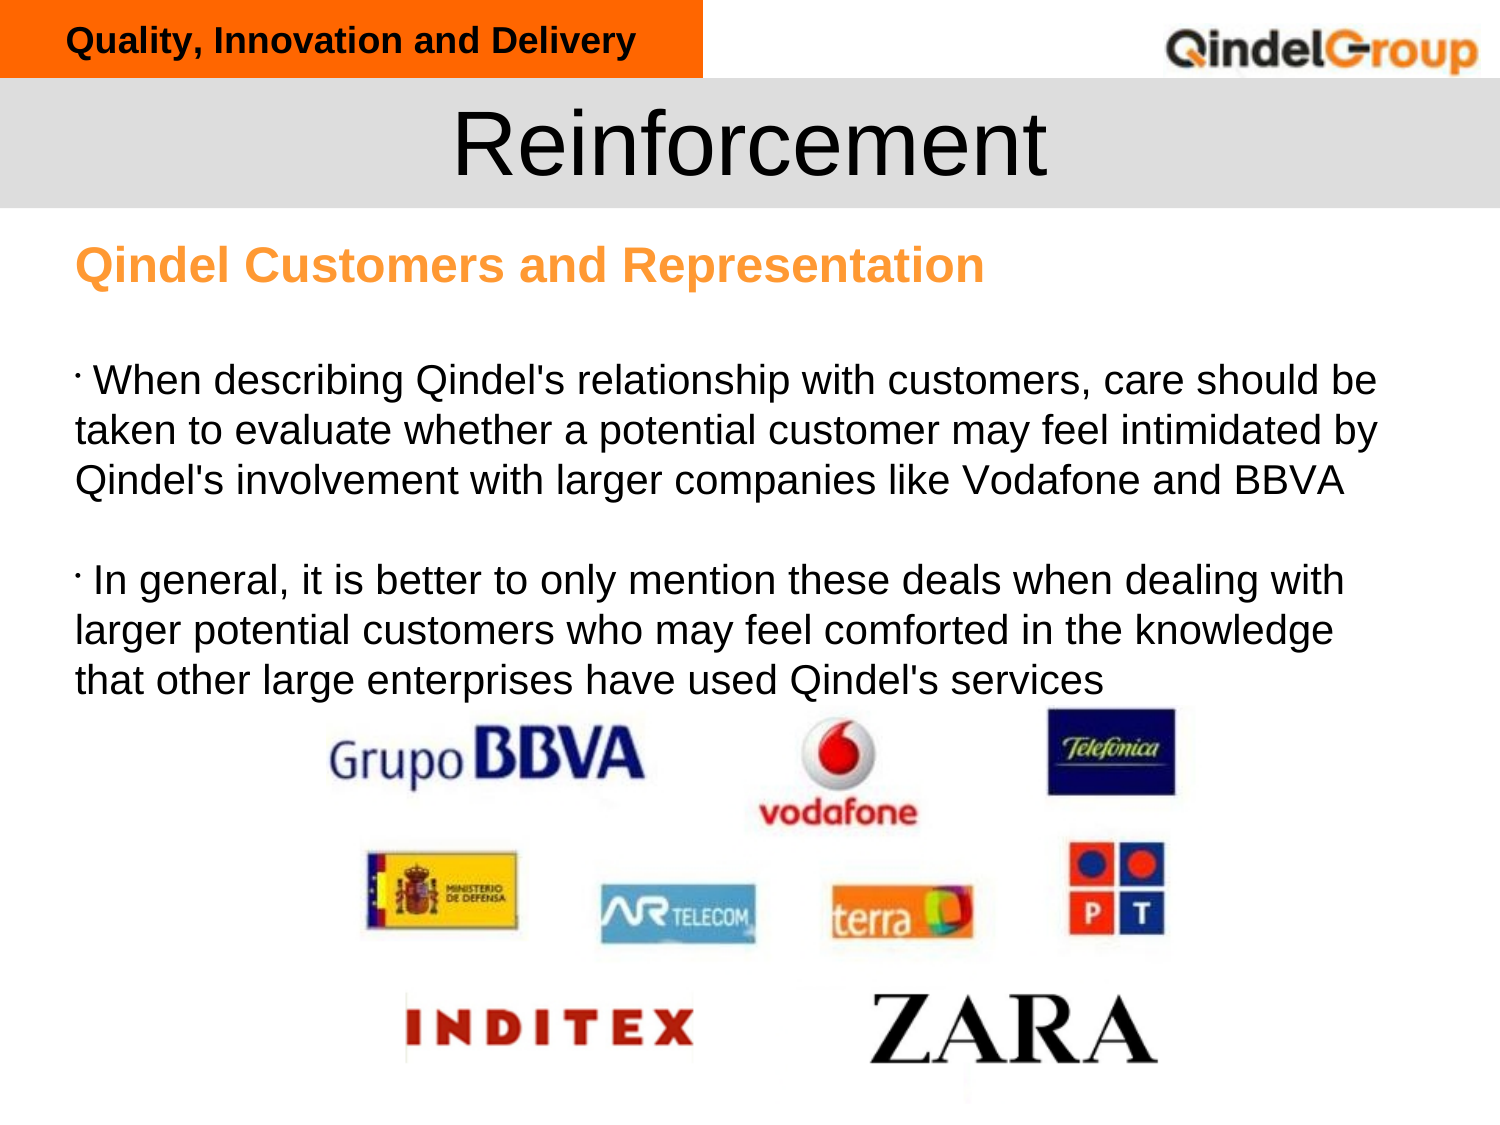

# Reinforcement
Qindel Customers and Representation
 When describing Qindel's relationship with customers, care should be taken to evaluate whether a potential customer may feel intimidated by Qindel's involvement with larger companies like Vodafone and BBVA
 In general, it is better to only mention these deals when dealing with larger potential customers who may feel comforted in the knowledge that other large enterprises have used Qindel's services